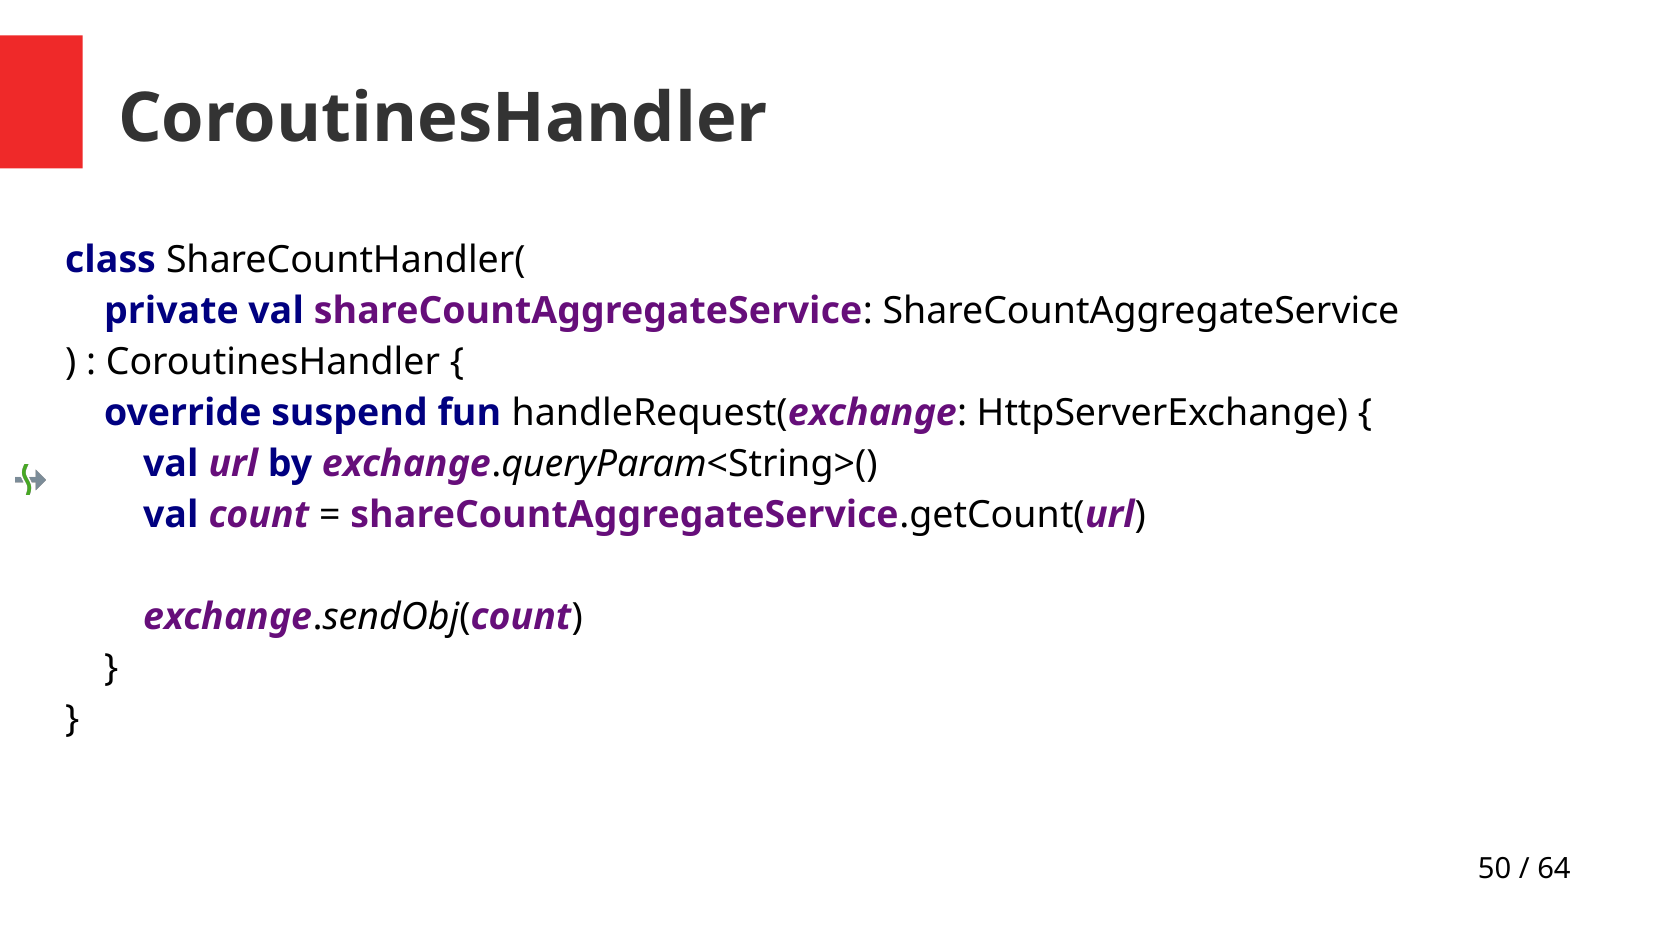

# CoroutinesHandler
class ShareCountHandler(
 private val shareCountAggregateService: ShareCountAggregateService
) : CoroutinesHandler {
 override suspend fun handleRequest(exchange: HttpServerExchange) {
 val url by exchange.queryParam<String>()
 val count = shareCountAggregateService.getCount(url)
 exchange.sendObj(count)
 }
}
50